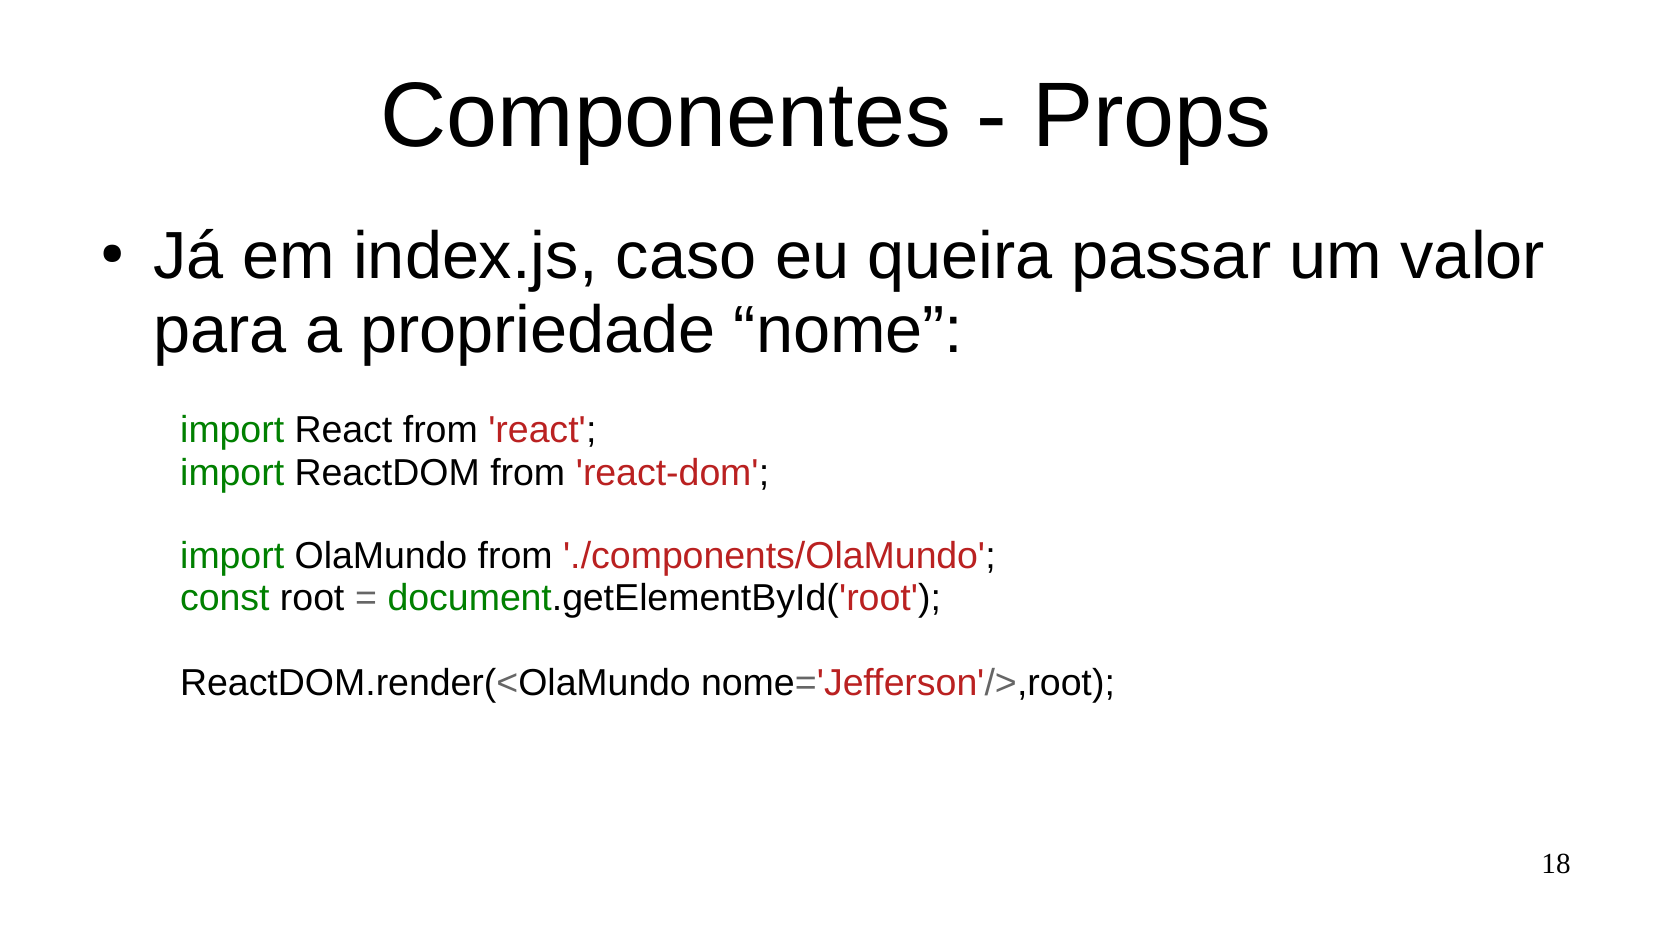

# Componentes - Props
Já em index.js, caso eu queira passar um valor para a propriedade “nome”:
import React from 'react';
import ReactDOM from 'react-dom';
import OlaMundo from './components/OlaMundo';
const root = document.getElementById('root');
ReactDOM.render(<OlaMundo nome='Jefferson'/>,root);
18